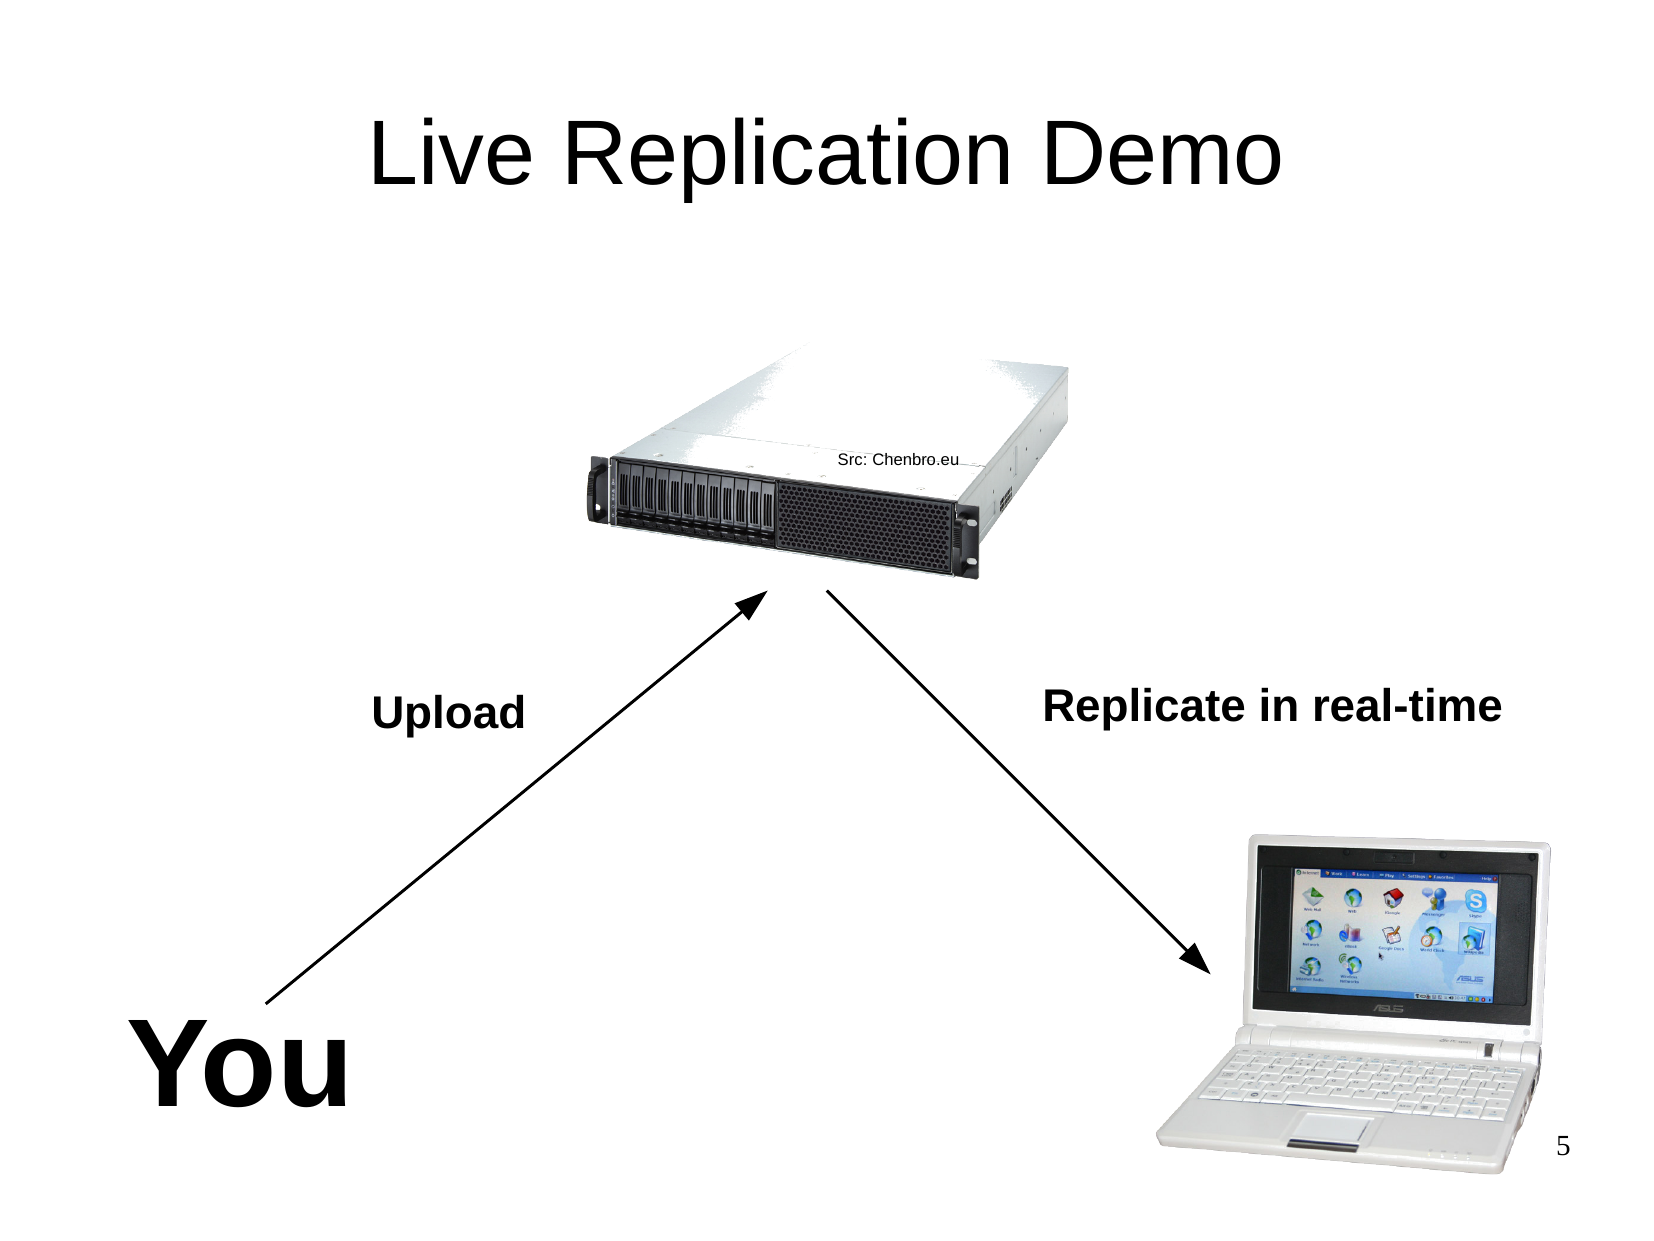

# Live Replication Demo
Src: Chenbro.eu
Replicate in real-time
Upload
You
5